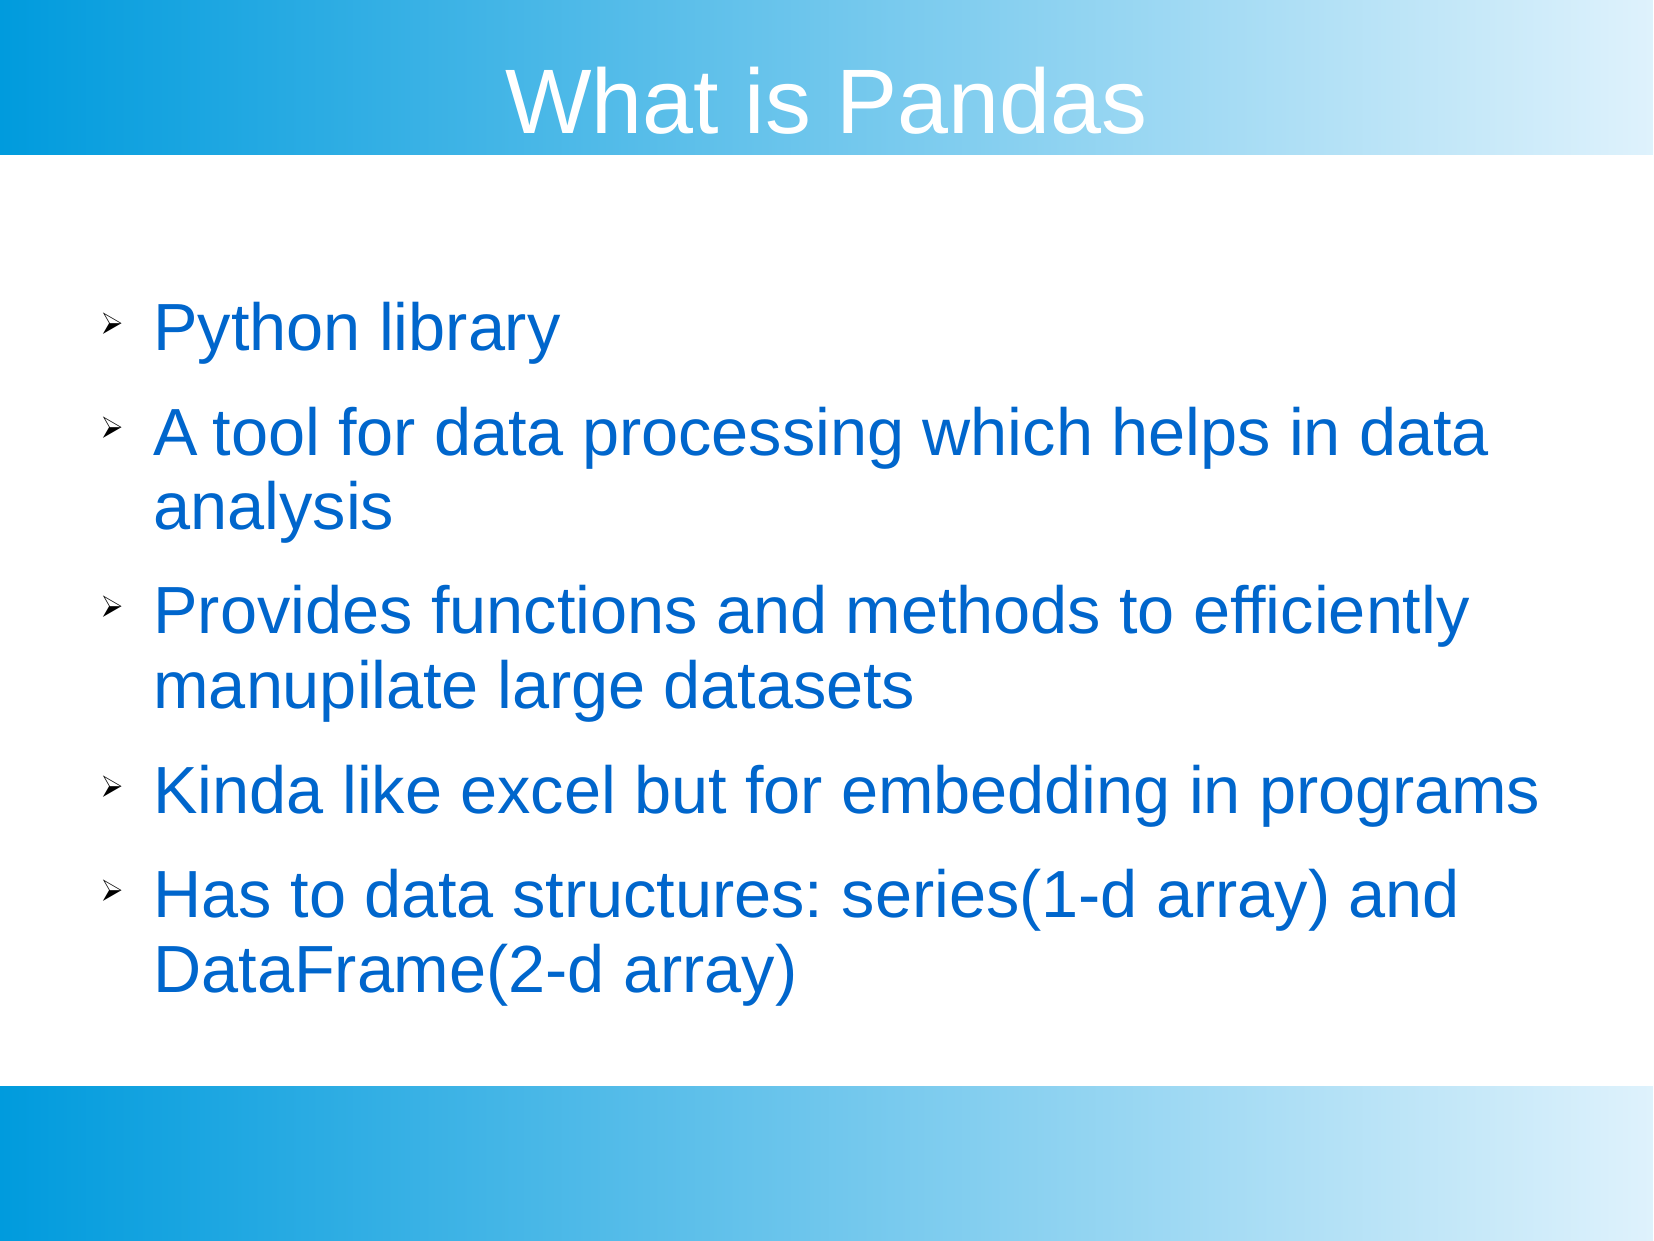

# What is Pandas
Python library
A tool for data processing which helps in data analysis
Provides functions and methods to efficiently manupilate large datasets
Kinda like excel but for embedding in programs
Has to data structures: series(1-d array) and DataFrame(2-d array)